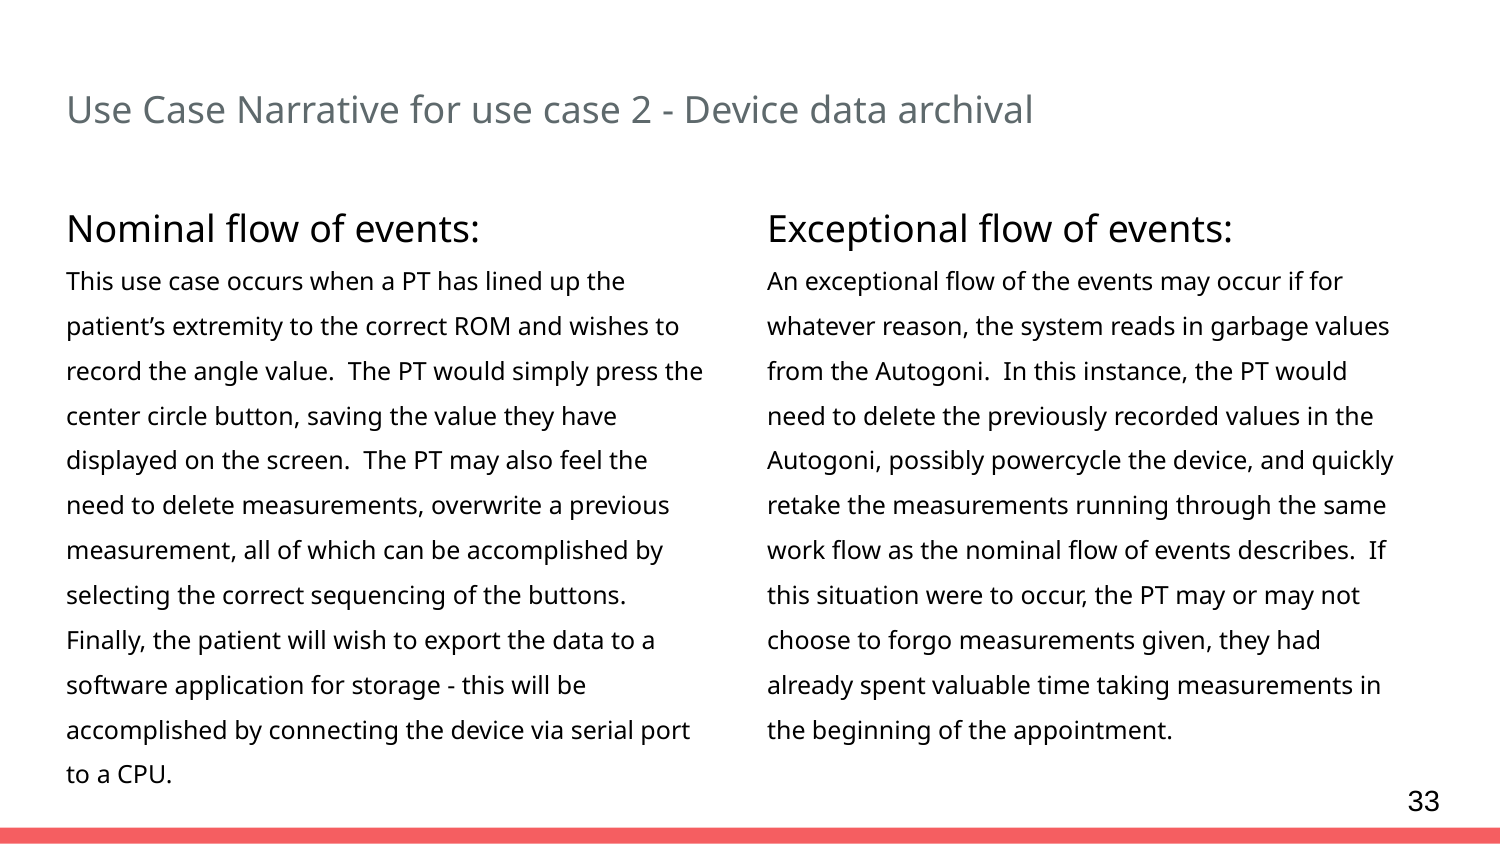

# Use Case Narrative for use case 2 - Device data archival
Nominal flow of events:
This use case occurs when a PT has lined up the patient’s extremity to the correct ROM and wishes to record the angle value. The PT would simply press the center circle button, saving the value they have displayed on the screen. The PT may also feel the need to delete measurements, overwrite a previous measurement, all of which can be accomplished by selecting the correct sequencing of the buttons. Finally, the patient will wish to export the data to a software application for storage - this will be accomplished by connecting the device via serial port to a CPU.
Exceptional flow of events:
An exceptional flow of the events may occur if for whatever reason, the system reads in garbage values from the Autogoni. In this instance, the PT would need to delete the previously recorded values in the Autogoni, possibly powercycle the device, and quickly retake the measurements running through the same work flow as the nominal flow of events describes. If this situation were to occur, the PT may or may not choose to forgo measurements given, they had already spent valuable time taking measurements in the beginning of the appointment.